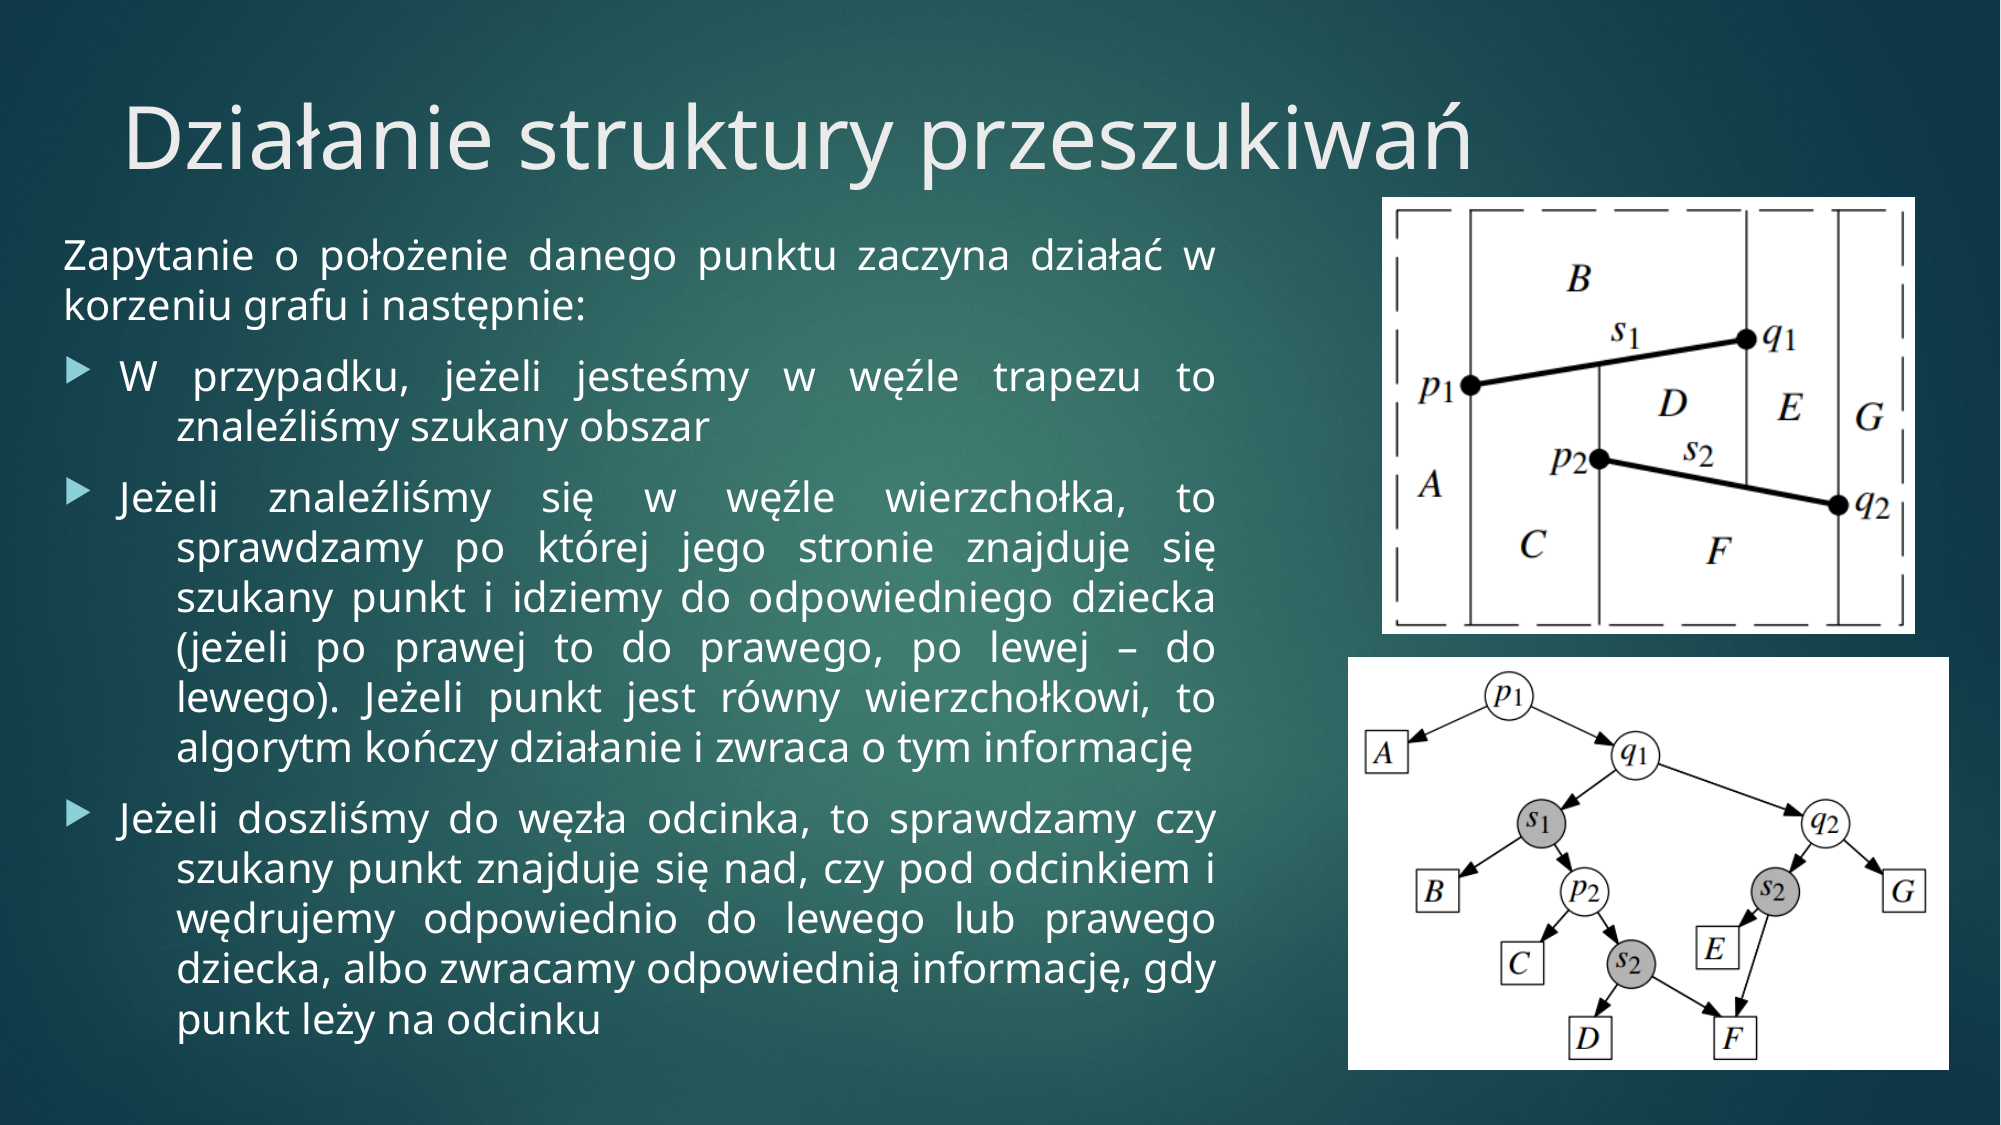

# Działanie struktury przeszukiwań
Zapytanie o położenie danego punktu zaczyna działać w korzeniu grafu i następnie:
W przypadku, jeżeli jesteśmy w węźle trapezu to znaleźliśmy szukany obszar
Jeżeli znaleźliśmy się w węźle wierzchołka, to sprawdzamy po której jego stronie znajduje się szukany punkt i idziemy do odpowiedniego dziecka (jeżeli po prawej to do prawego, po lewej – do lewego). Jeżeli punkt jest równy wierzchołkowi, to algorytm kończy działanie i zwraca o tym informację
Jeżeli doszliśmy do węzła odcinka, to sprawdzamy czy szukany punkt znajduje się nad, czy pod odcinkiem i wędrujemy odpowiednio do lewego lub prawego dziecka, albo zwracamy odpowiednią informację, gdy punkt leży na odcinku